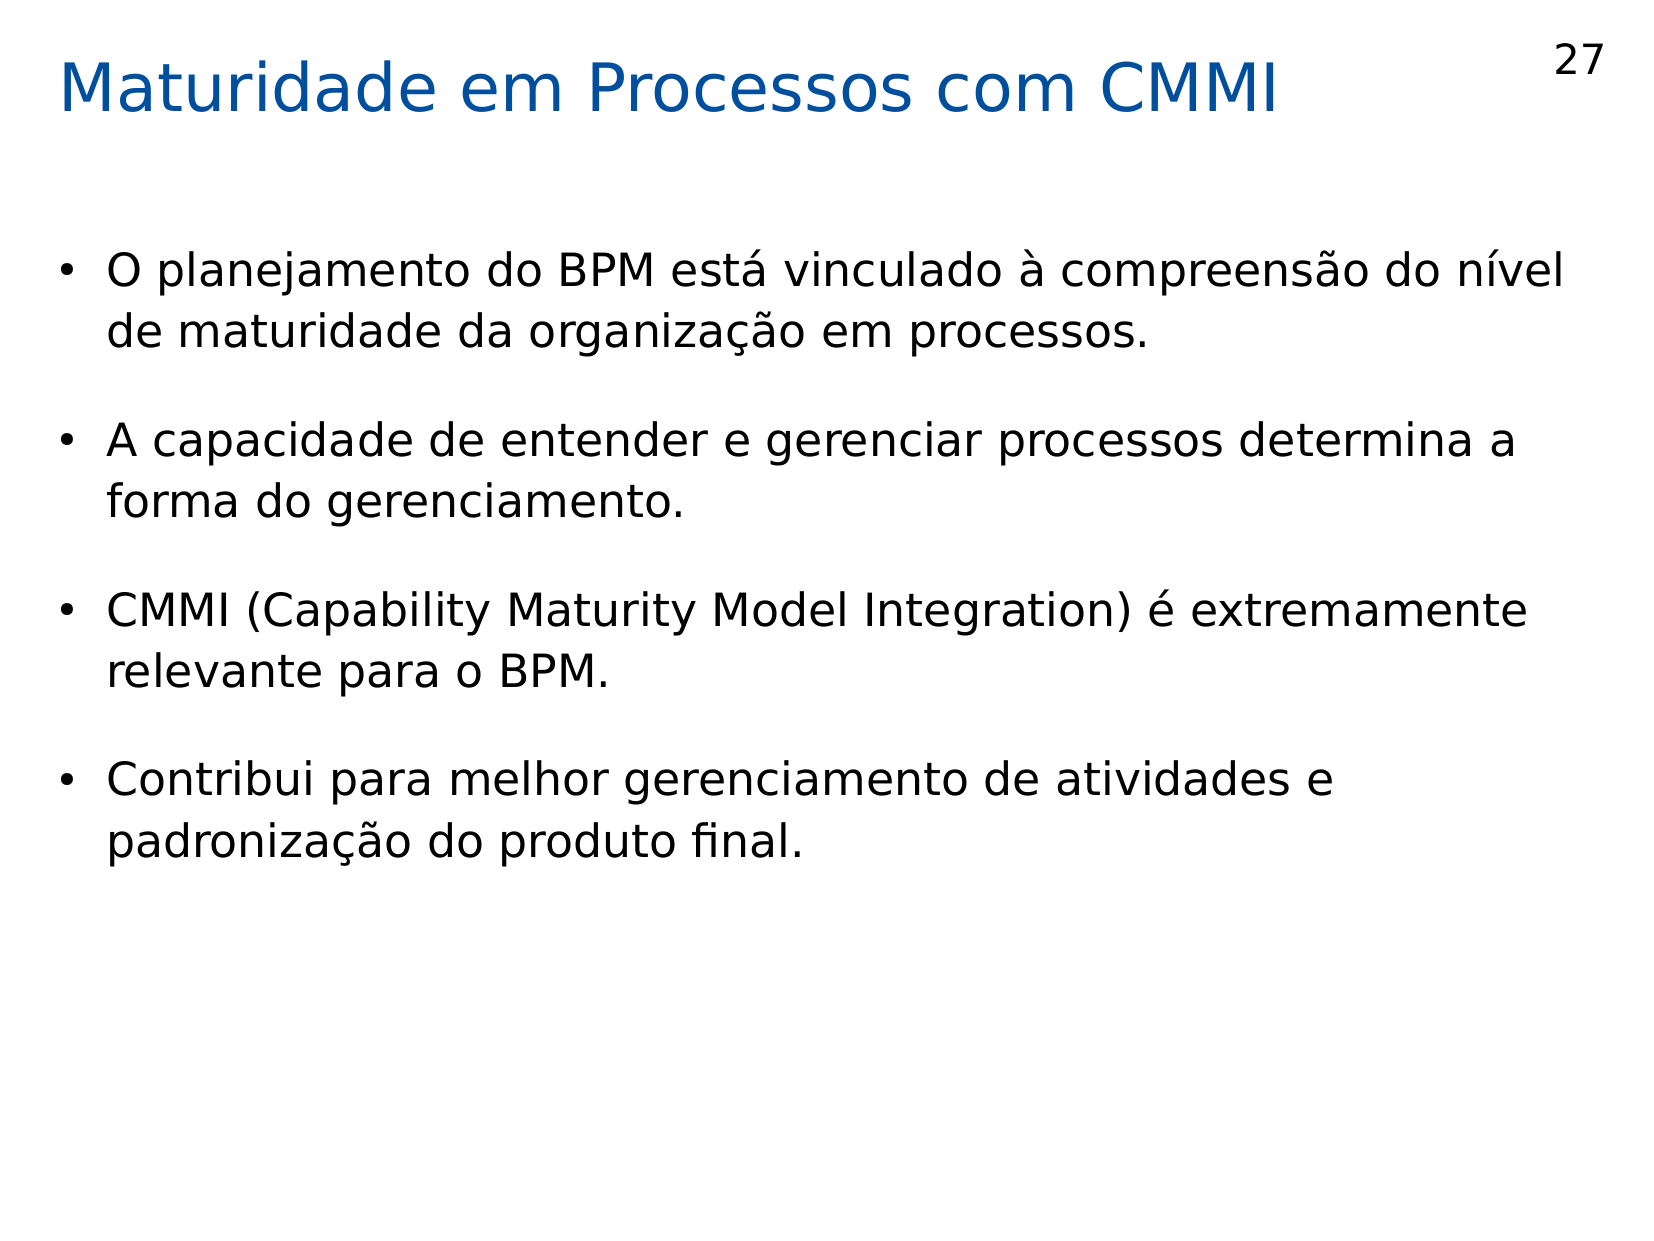

# Maturidade em Processos com CMMI
27
O planejamento do BPM está vinculado à compreensão do nível de maturidade da organização em processos.
A capacidade de entender e gerenciar processos determina a forma do gerenciamento.
CMMI (Capability Maturity Model Integration) é extremamente relevante para o BPM.
Contribui para melhor gerenciamento de atividades e padronização do produto final.